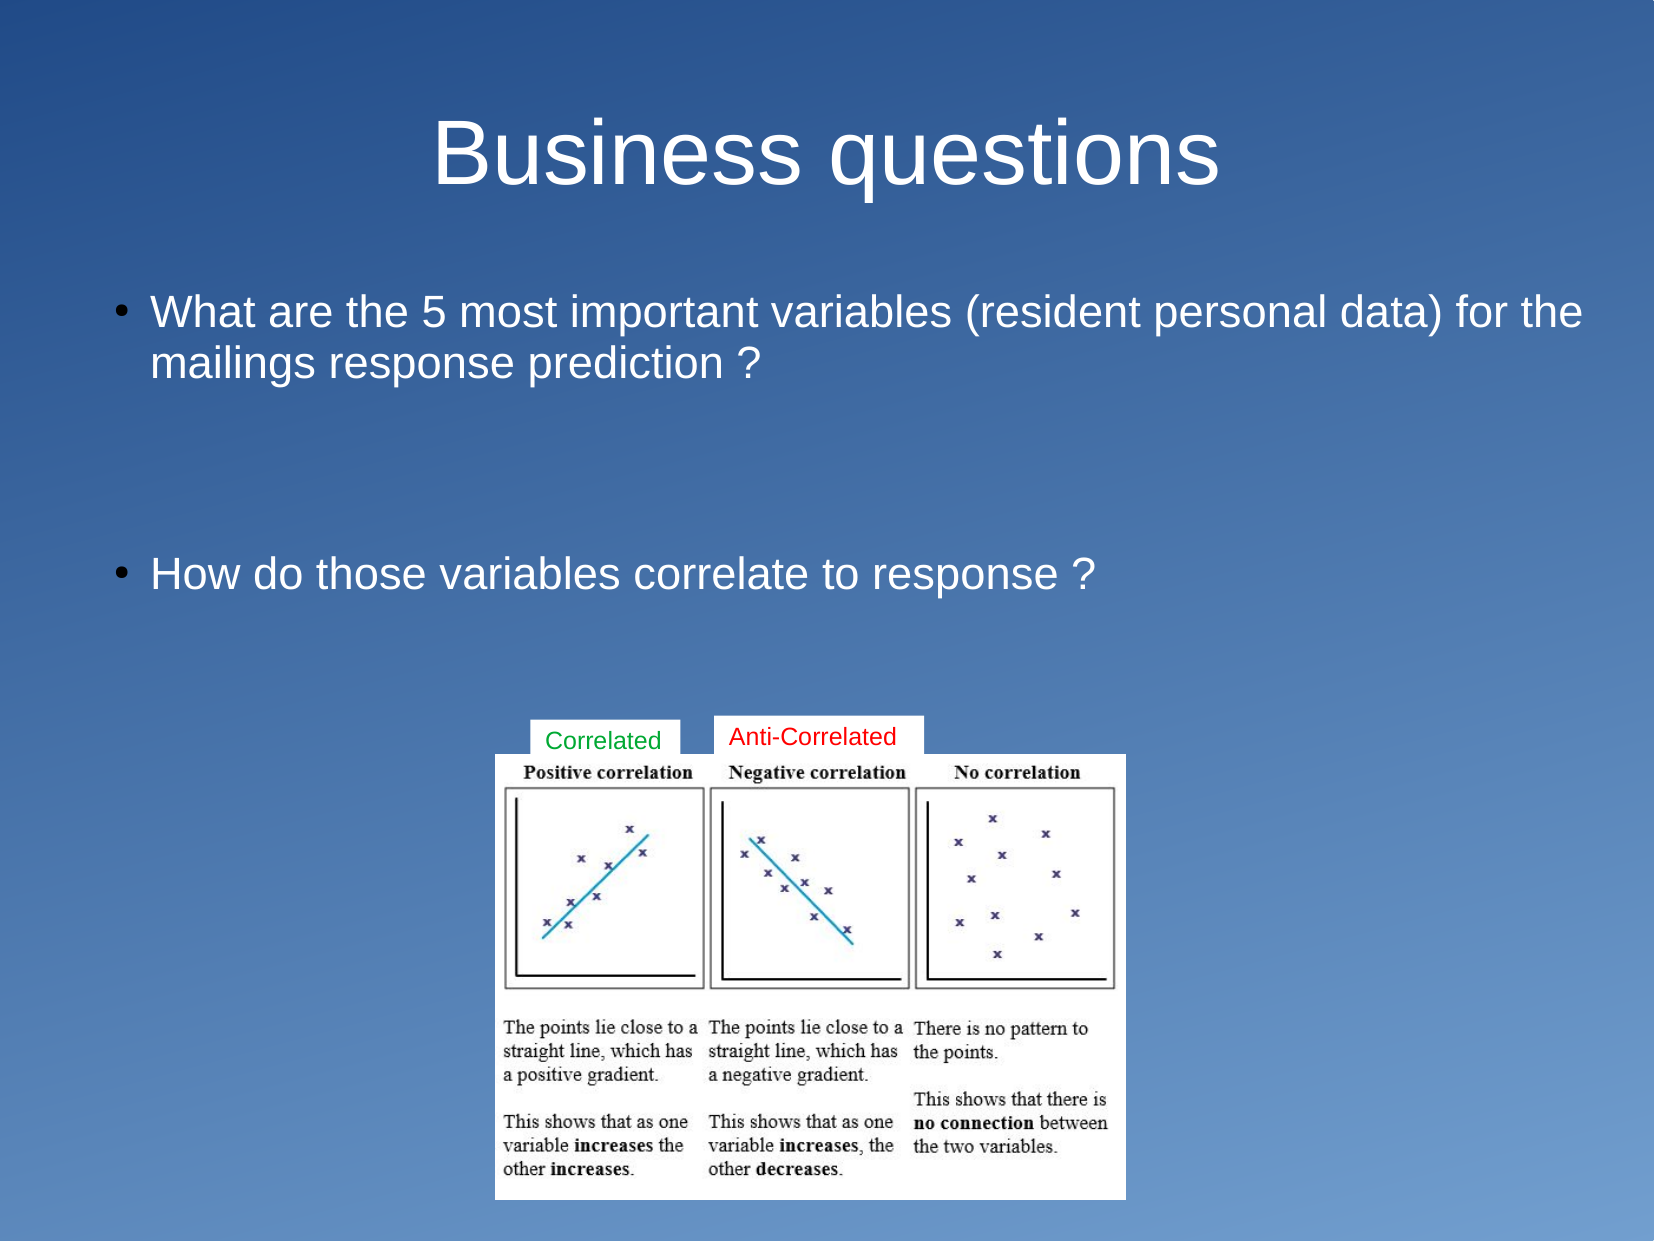

# Business questions
What are the 5 most important variables (resident personal data) for the mailings response prediction ?
How do those variables correlate to response ?
Anti-Correlated
Correlated